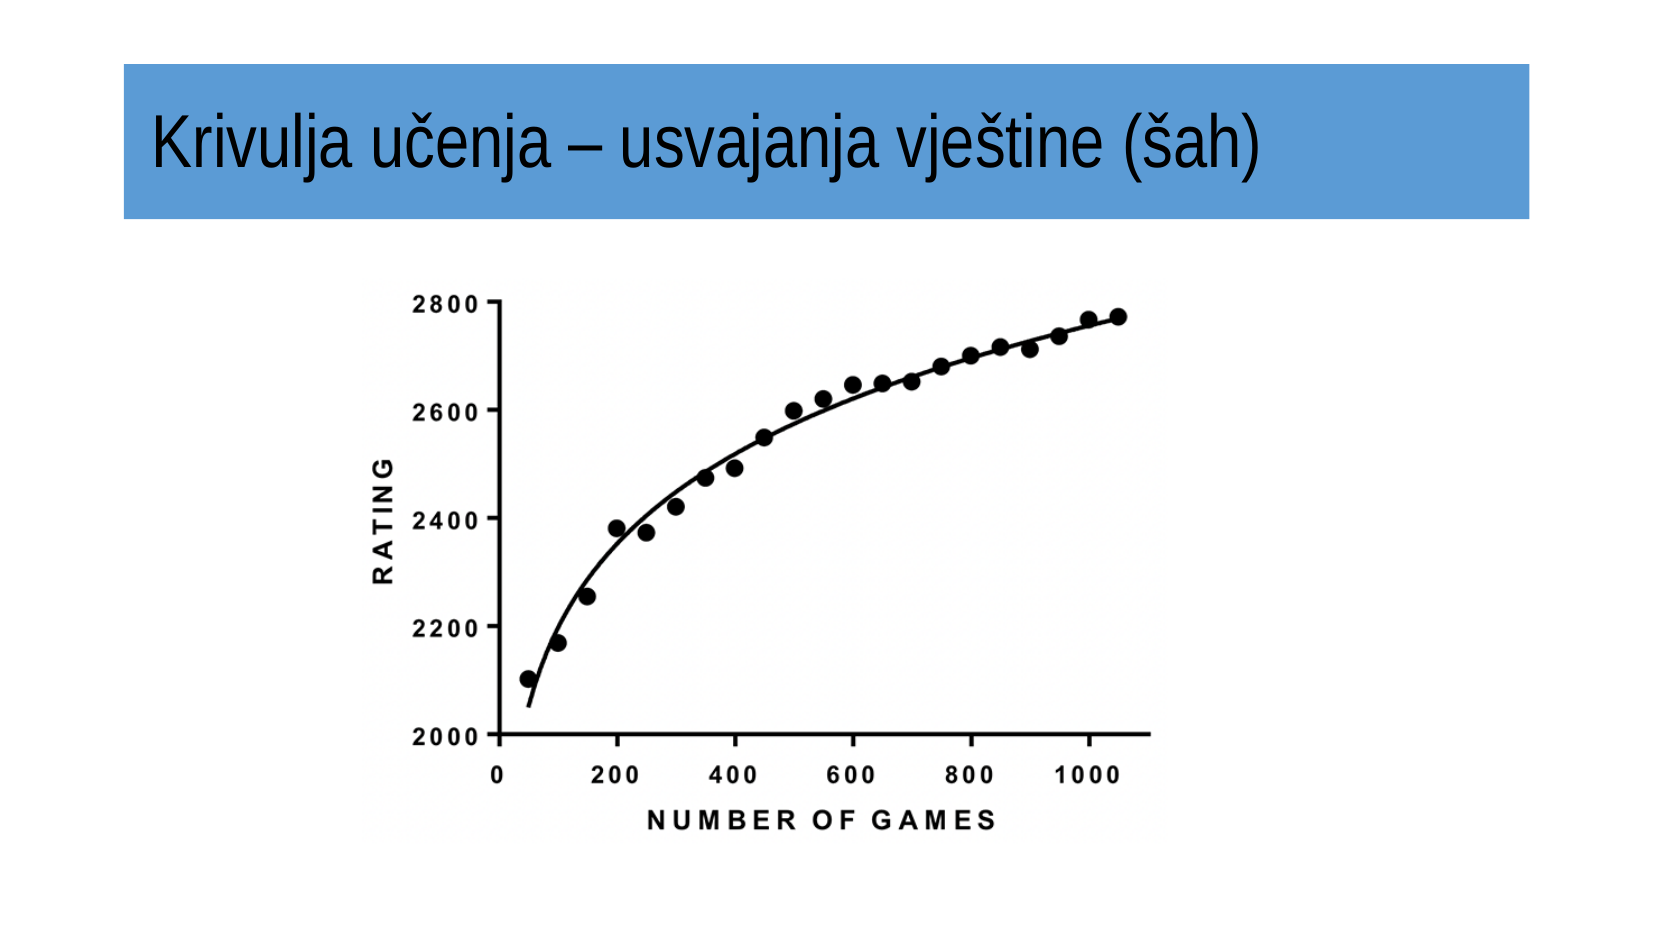

#
Krivulja učenja – usvajanja vještine (šah)